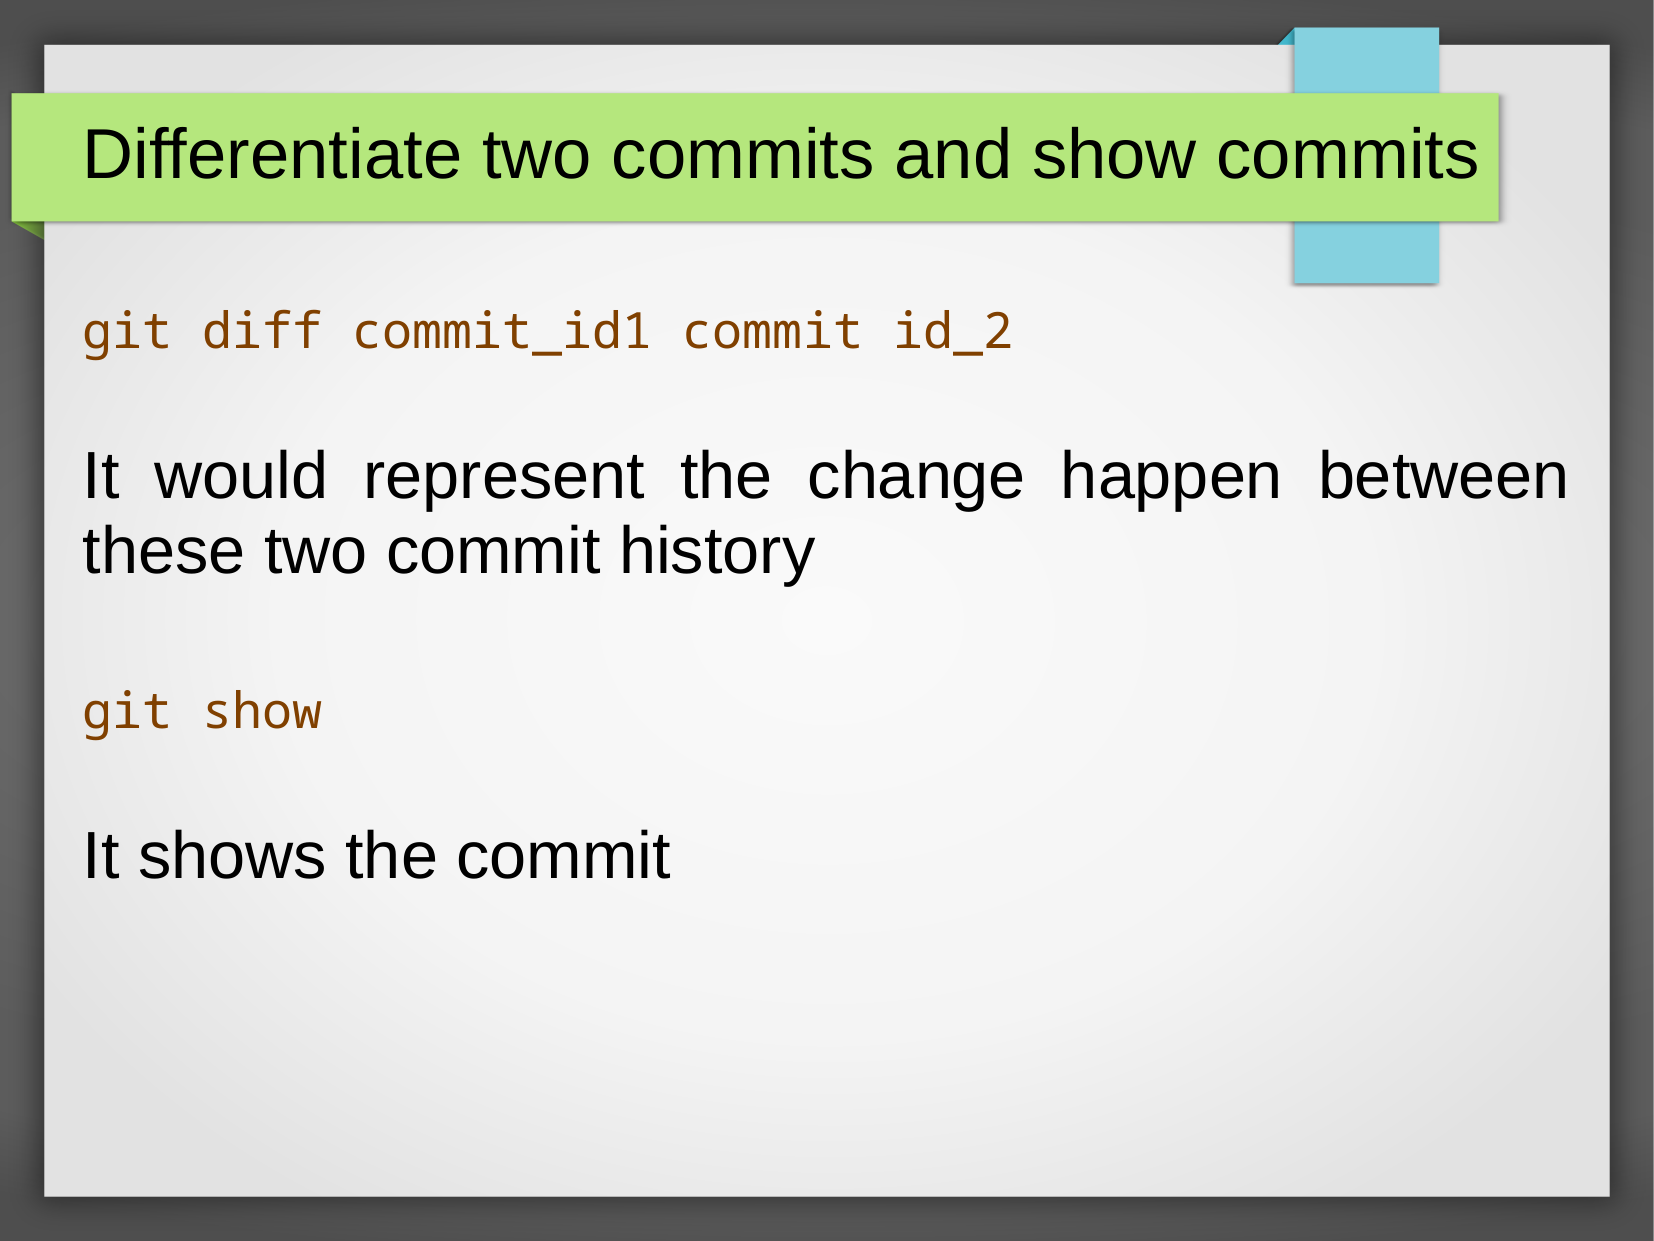

Differentiate two commits and show commits
# git diff commit_id1 commit id_2
It would represent the change happen between these two commit history
git show
It shows the commit